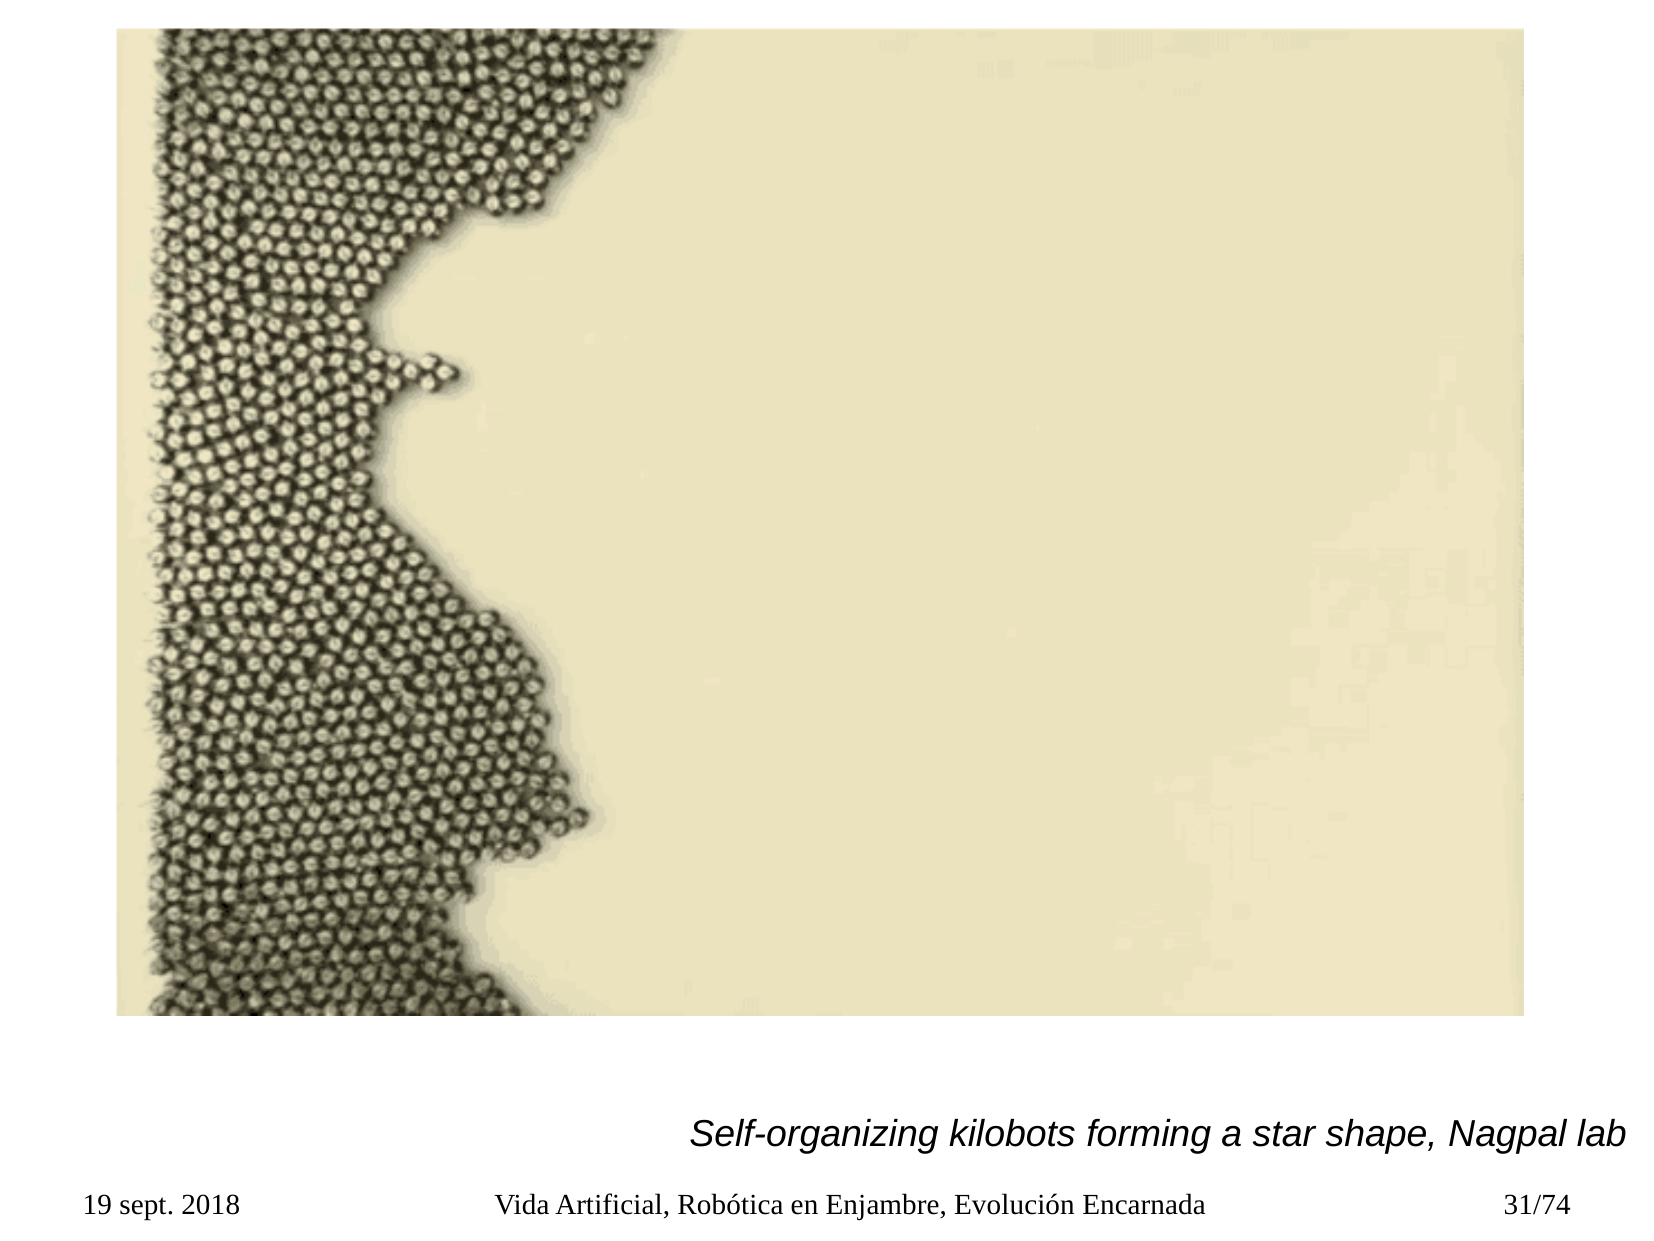

Self-organizing kilobots forming a star shape, Nagpal lab
19 sept. 2018
Vida Artificial, Robótica en Enjambre, Evolución Encarnada
31